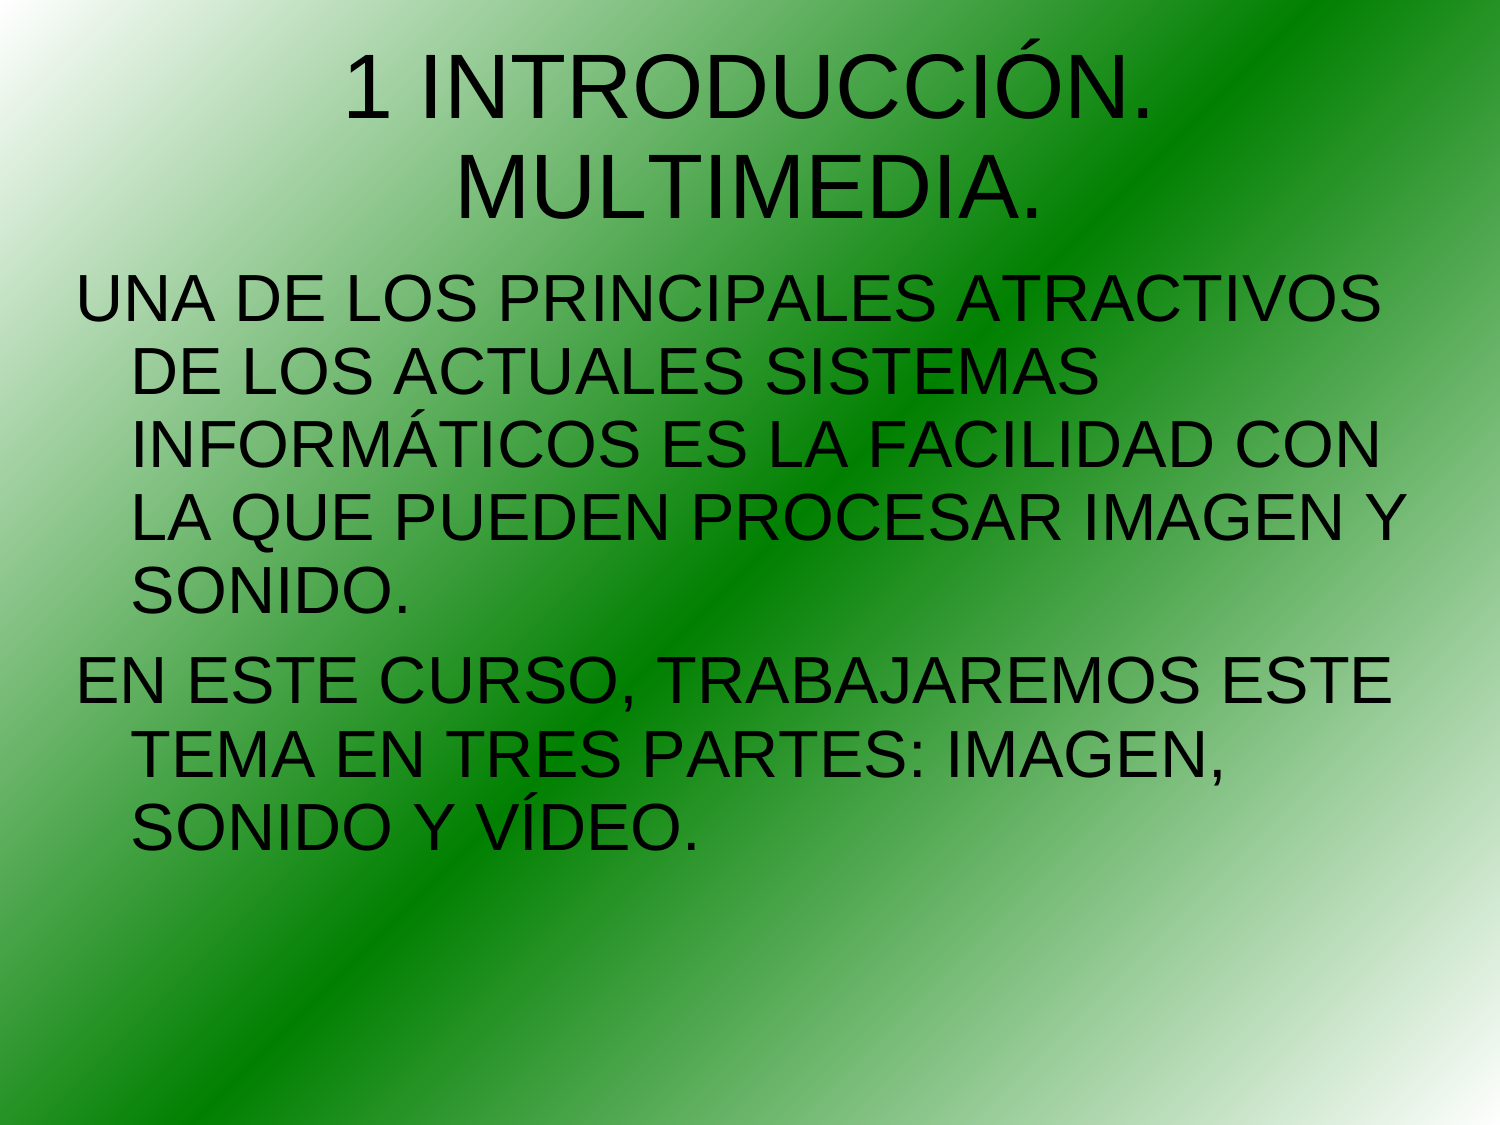

# 1 INTRODUCCIÓN. MULTIMEDIA.
UNA DE LOS PRINCIPALES ATRACTIVOS DE LOS ACTUALES SISTEMAS INFORMÁTICOS ES LA FACILIDAD CON LA QUE PUEDEN PROCESAR IMAGEN Y SONIDO.
EN ESTE CURSO, TRABAJAREMOS ESTE TEMA EN TRES PARTES: IMAGEN, SONIDO Y VÍDEO.